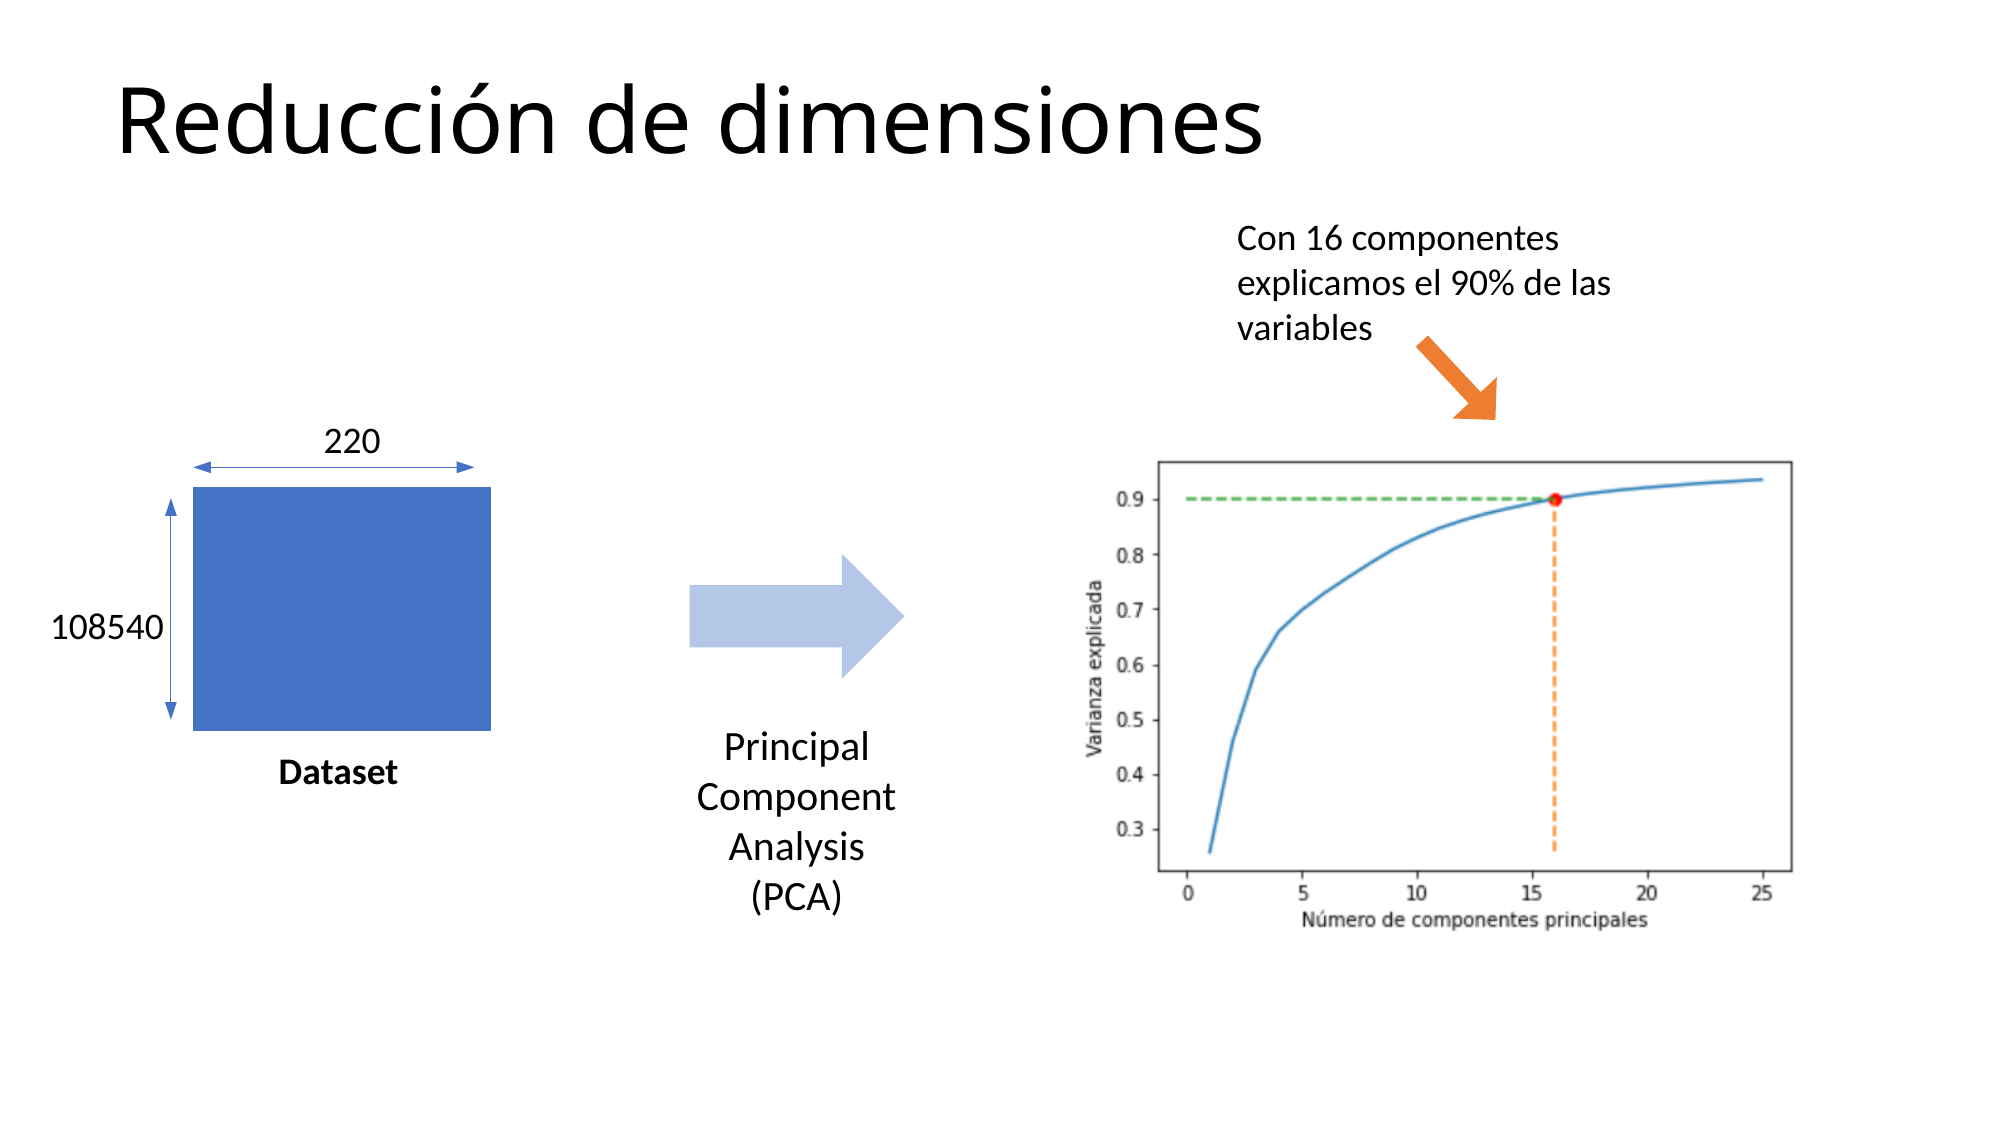

Reducción de dimensiones
Con 16 componentes explicamos el 90% de las variables
220
| | | | | | |
| --- | --- | --- | --- | --- | --- |
| | | | | | |
| | | | | | |
| | | | | | |
108540
Principal Component Analysis
(PCA)
Dataset